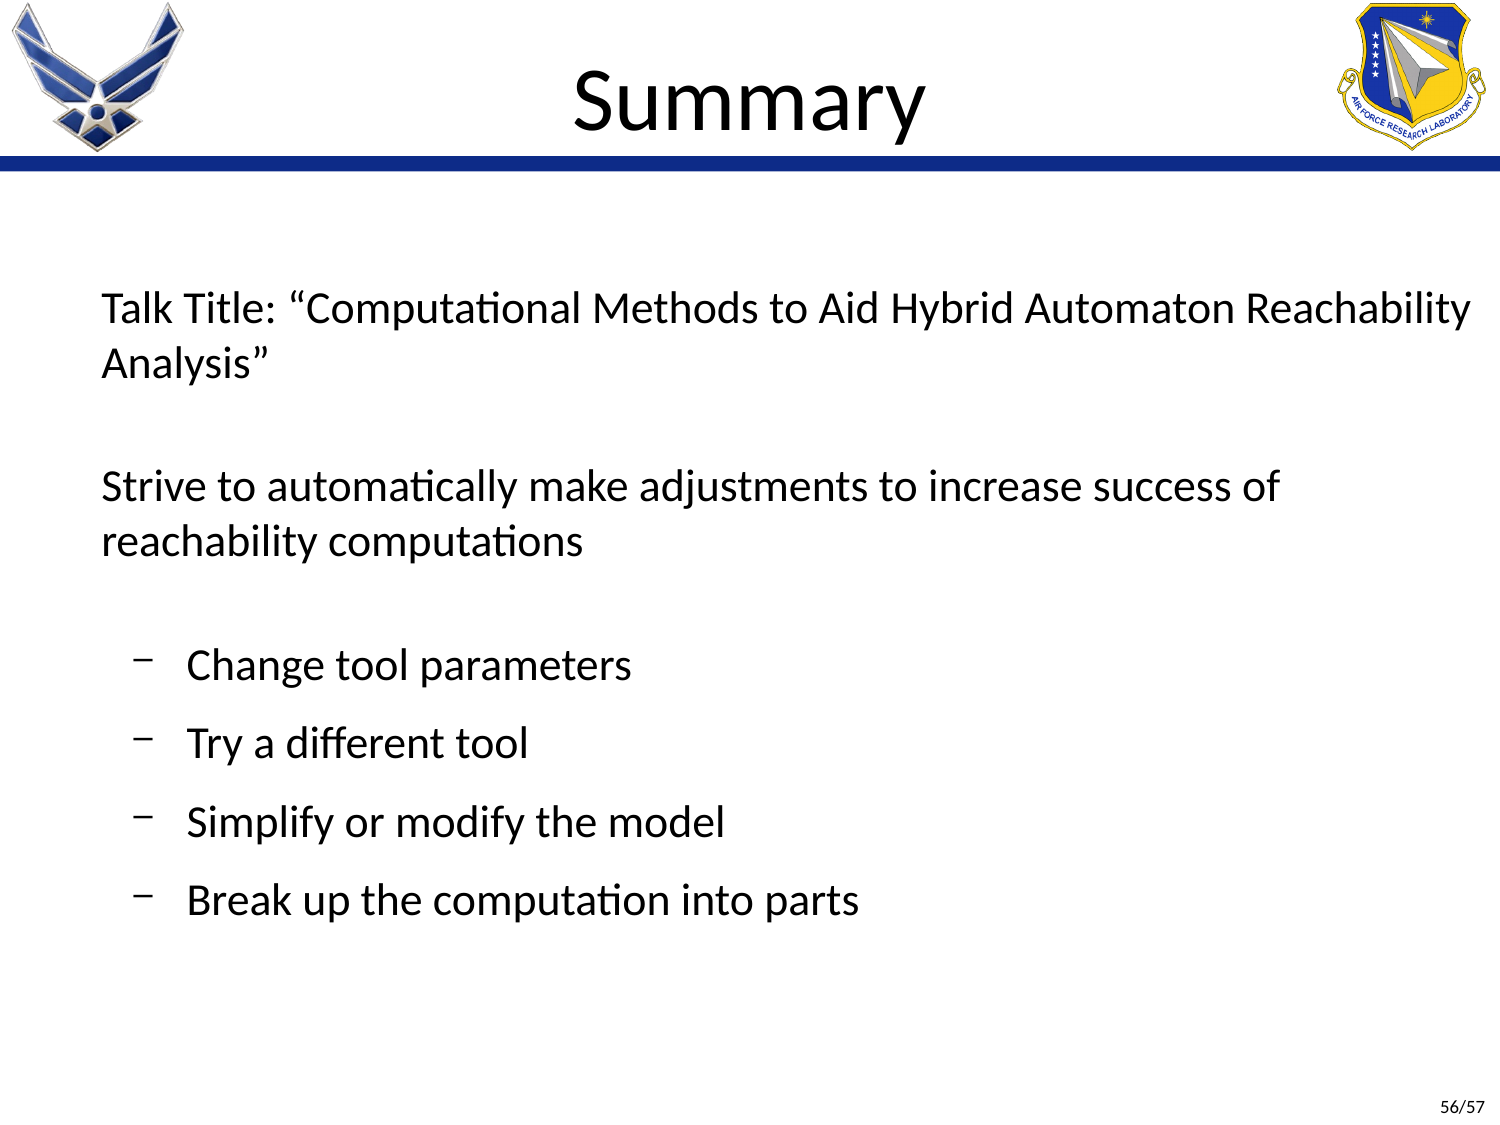

# Summary
Talk Title: “Computational Methods to Aid Hybrid Automaton Reachability Analysis”
Strive to automatically make adjustments to increase success of reachability computations
Change tool parameters
Try a different tool
Simplify or modify the model
Break up the computation into parts